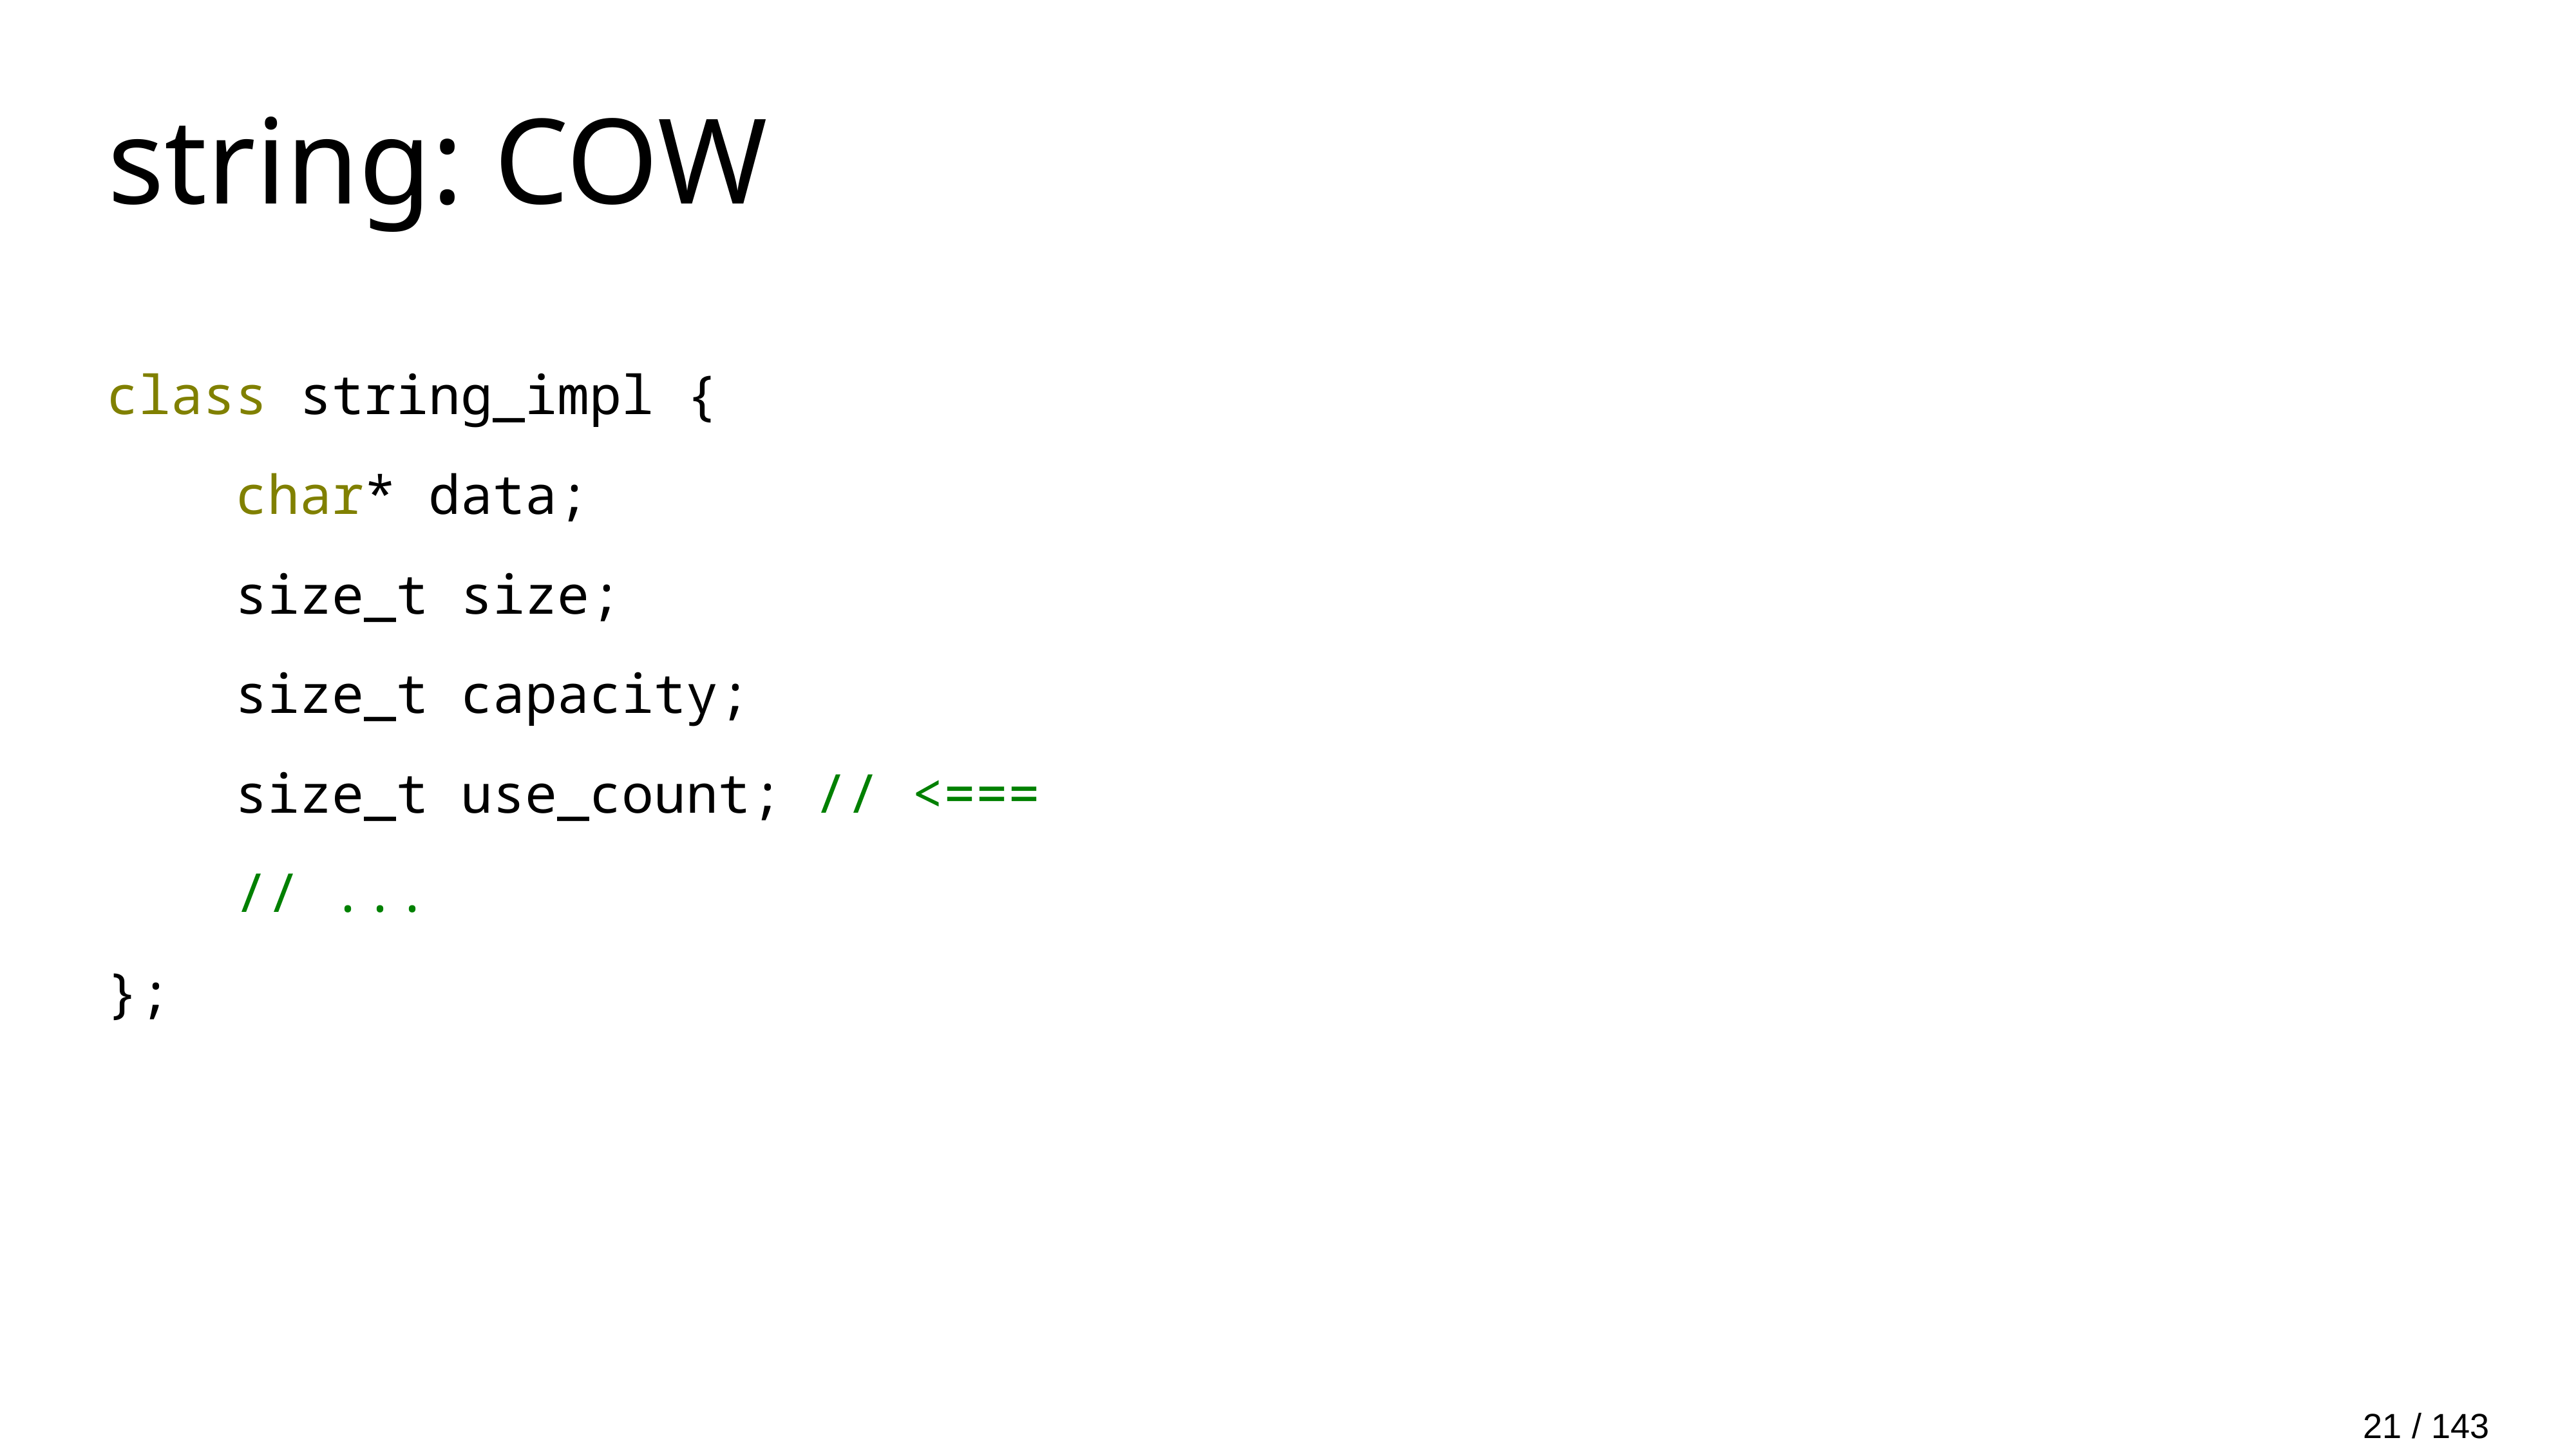

# string: COW
class string_impl {
 char* data;
 size_t size;
 size_t capacity;
 size_t use_count; // <===
 // ...
};